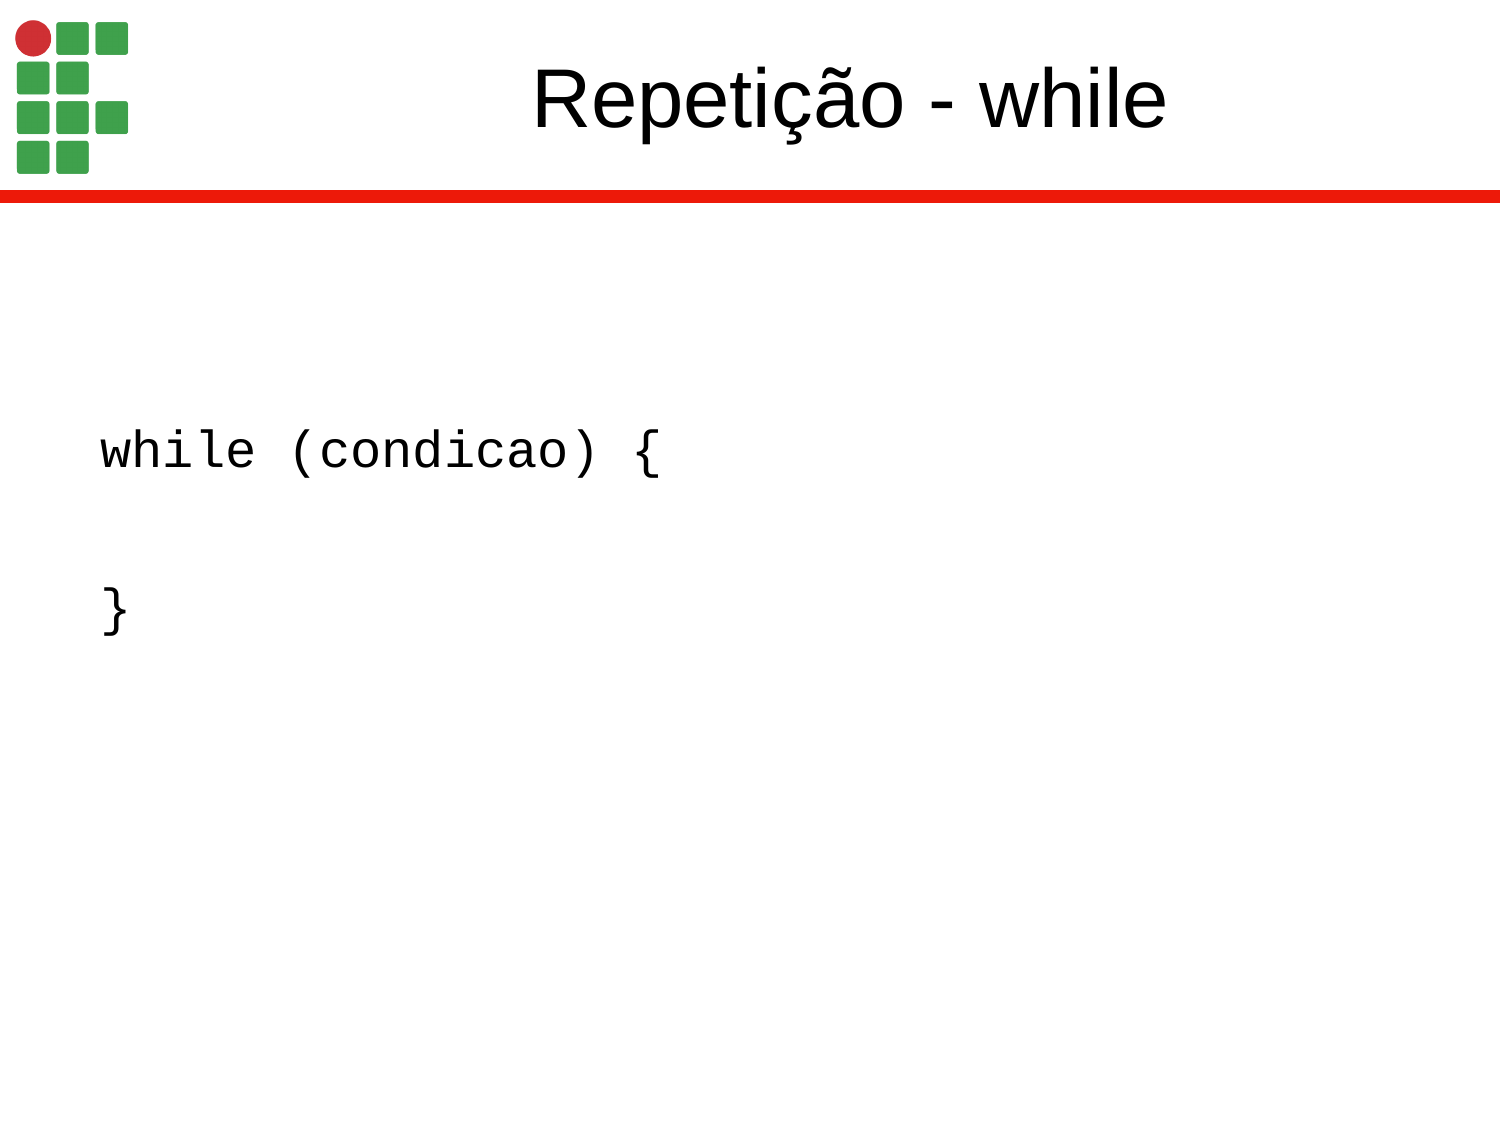

# Repetição - while
while (condicao) {
}